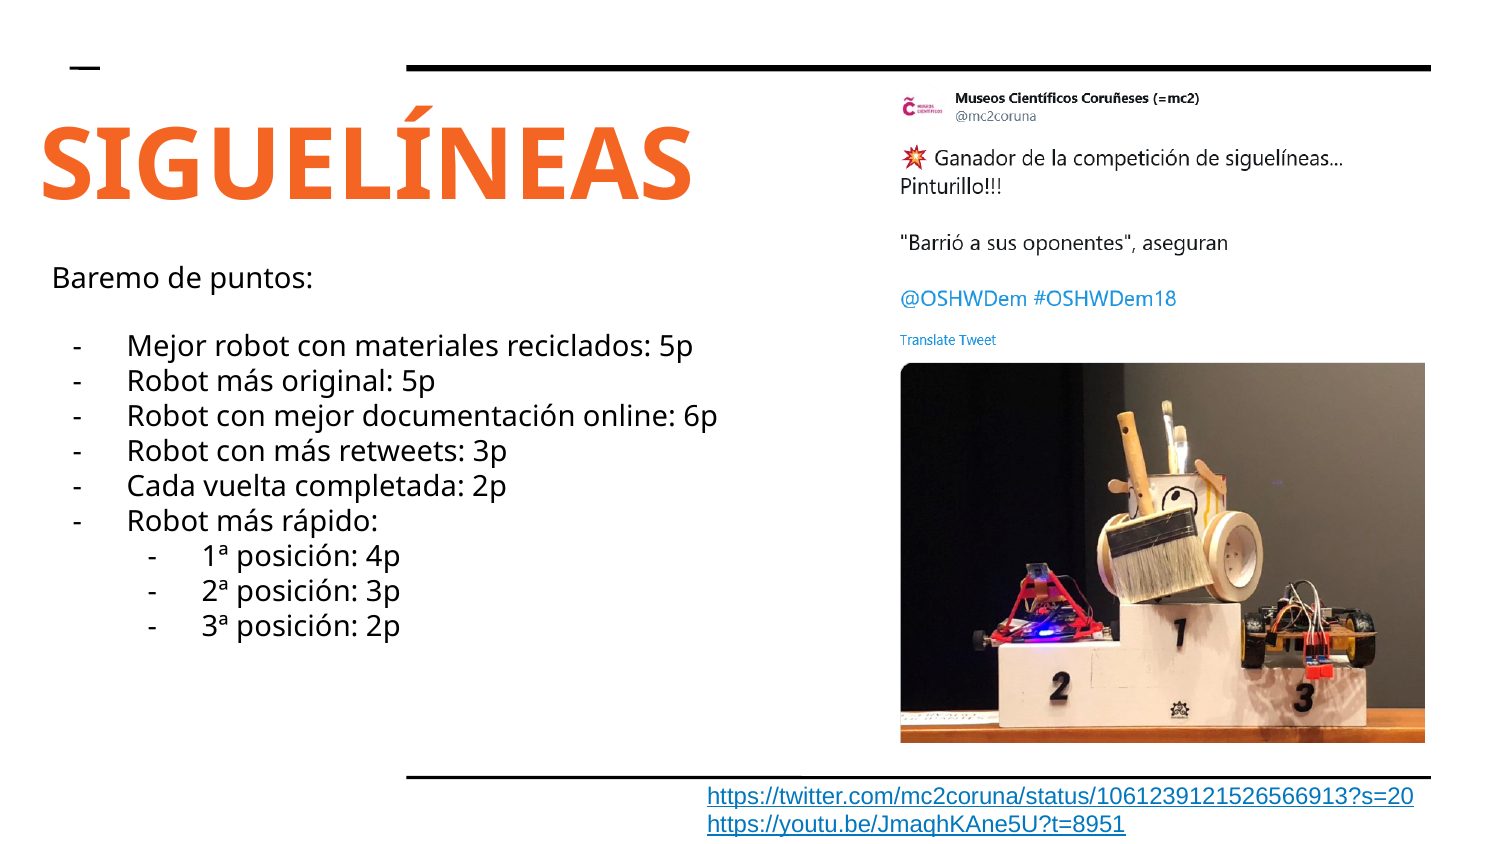

# SIGUELÍNEAS
Baremo de puntos:
Mejor robot con materiales reciclados: 5p
Robot más original: 5p
Robot con mejor documentación online: 6p
Robot con más retweets: 3p
Cada vuelta completada: 2p
Robot más rápido:
1ª posición: 4p
2ª posición: 3p
3ª posición: 2p
https://twitter.com/mc2coruna/status/1061239121526566913?s=20
https://youtu.be/JmaqhKAne5U?t=8951